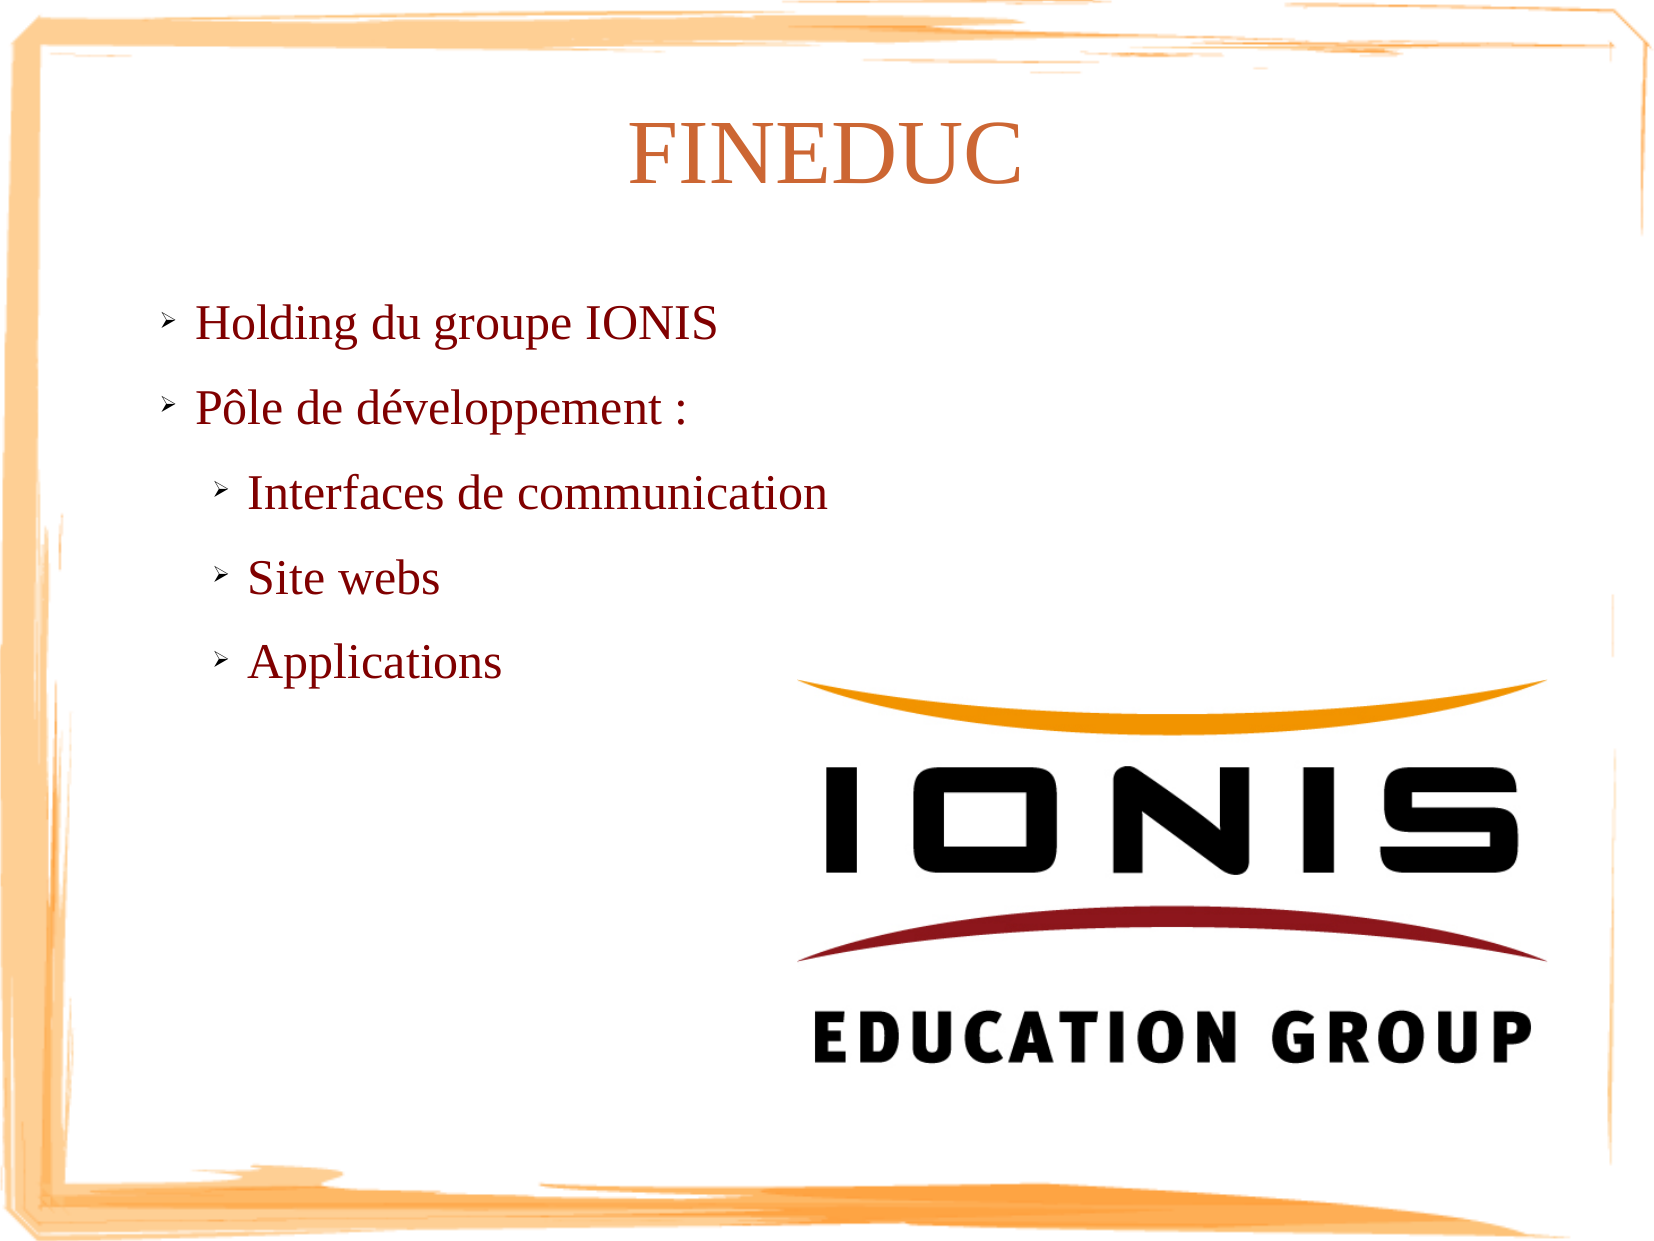

# FINEDUC
Holding du groupe IONIS
Pôle de développement :
Interfaces de communication
Site webs
Applications